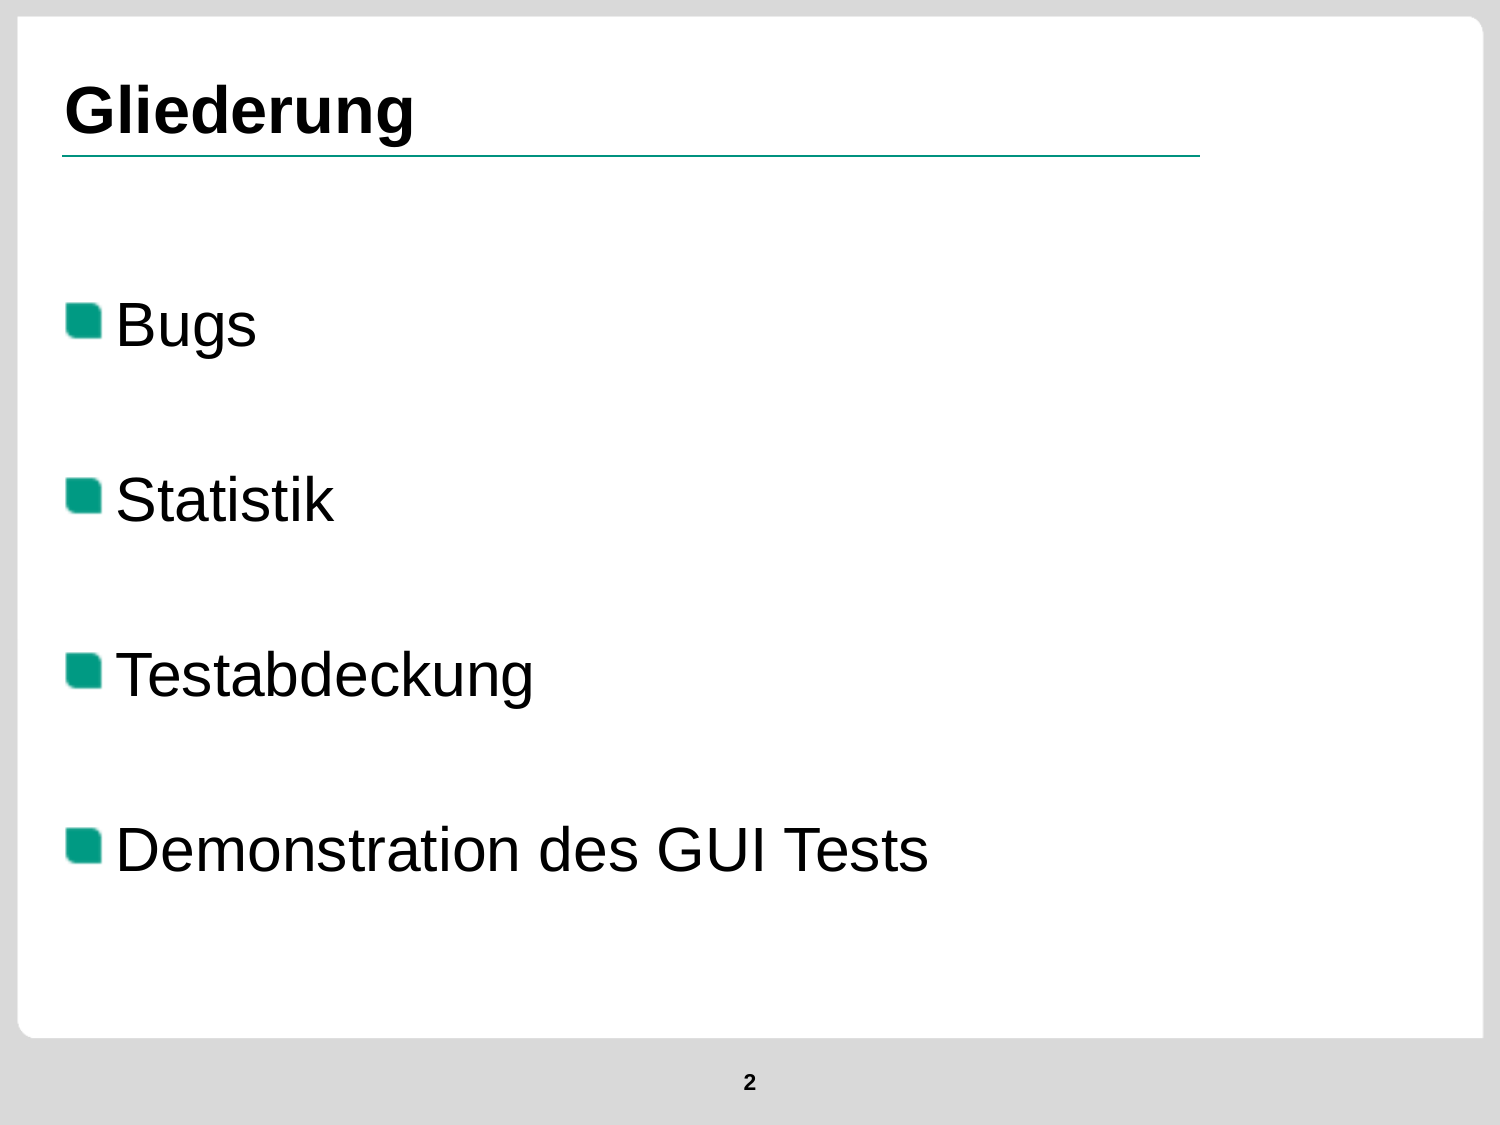

# Gliederung
Bugs
Statistik
Testabdeckung
Demonstration des GUI Tests